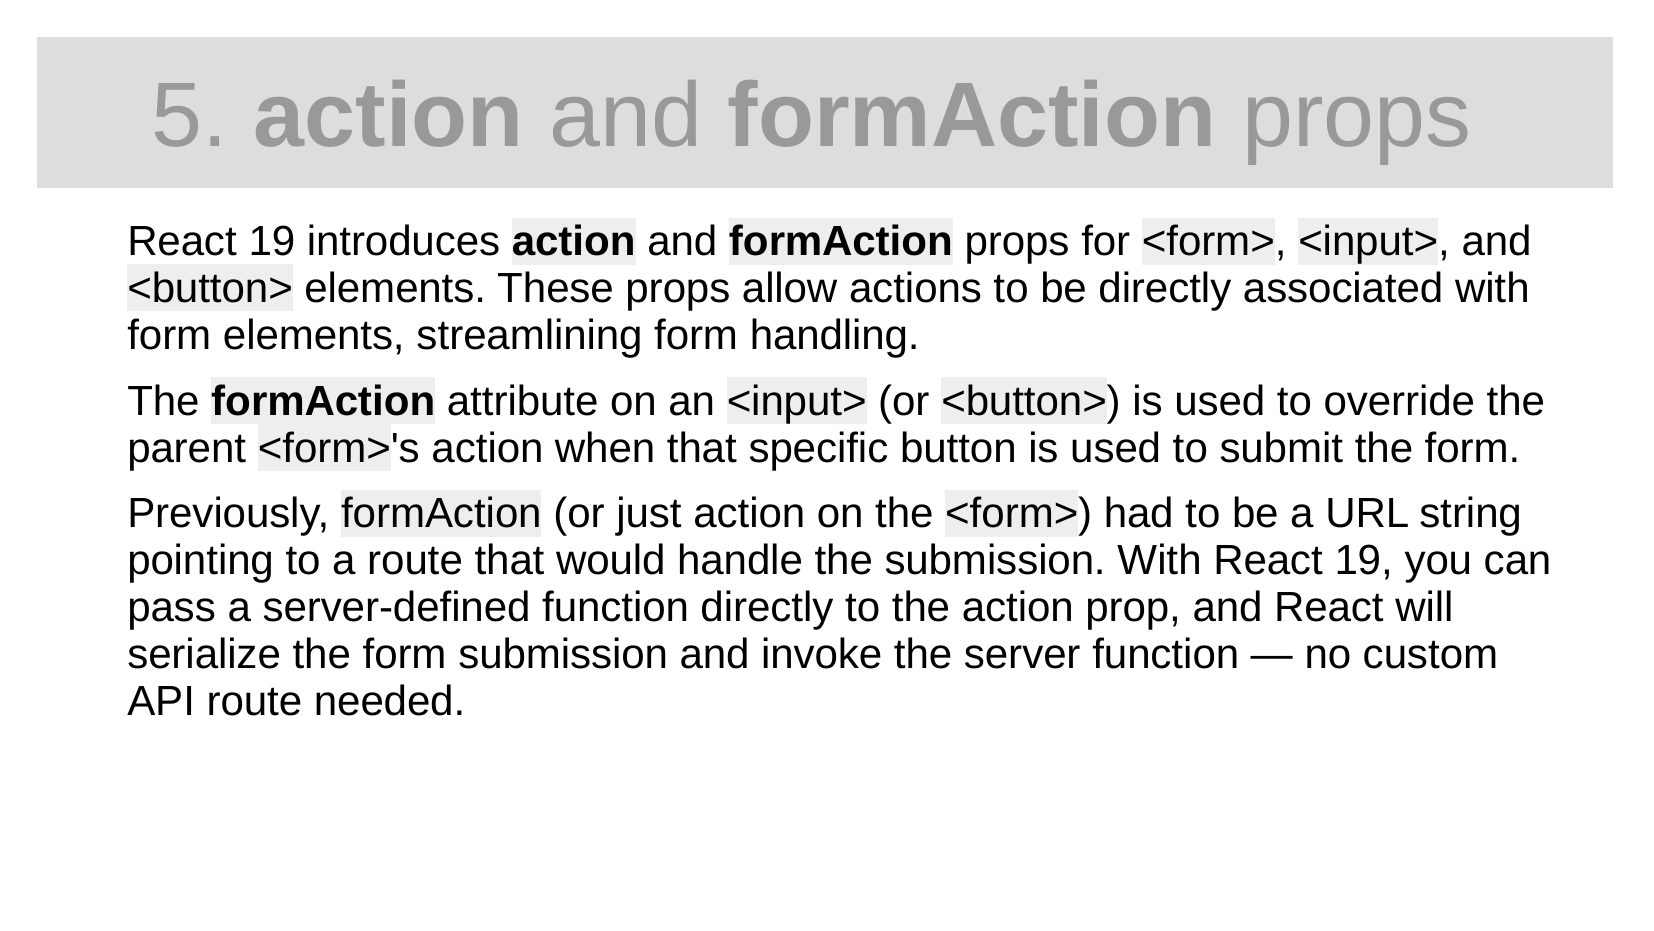

# 5. action and formAction props
React 19 introduces action and formAction props for <form>, <input>, and <button> elements. These props allow actions to be directly associated with form elements, streamlining form handling.
The formAction attribute on an <input> (or <button>) is used to override the parent <form>'s action when that specific button is used to submit the form.
Previously, formAction (or just action on the <form>) had to be a URL string pointing to a route that would handle the submission. With React 19, you can pass a server-defined function directly to the action prop, and React will serialize the form submission and invoke the server function — no custom API route needed.